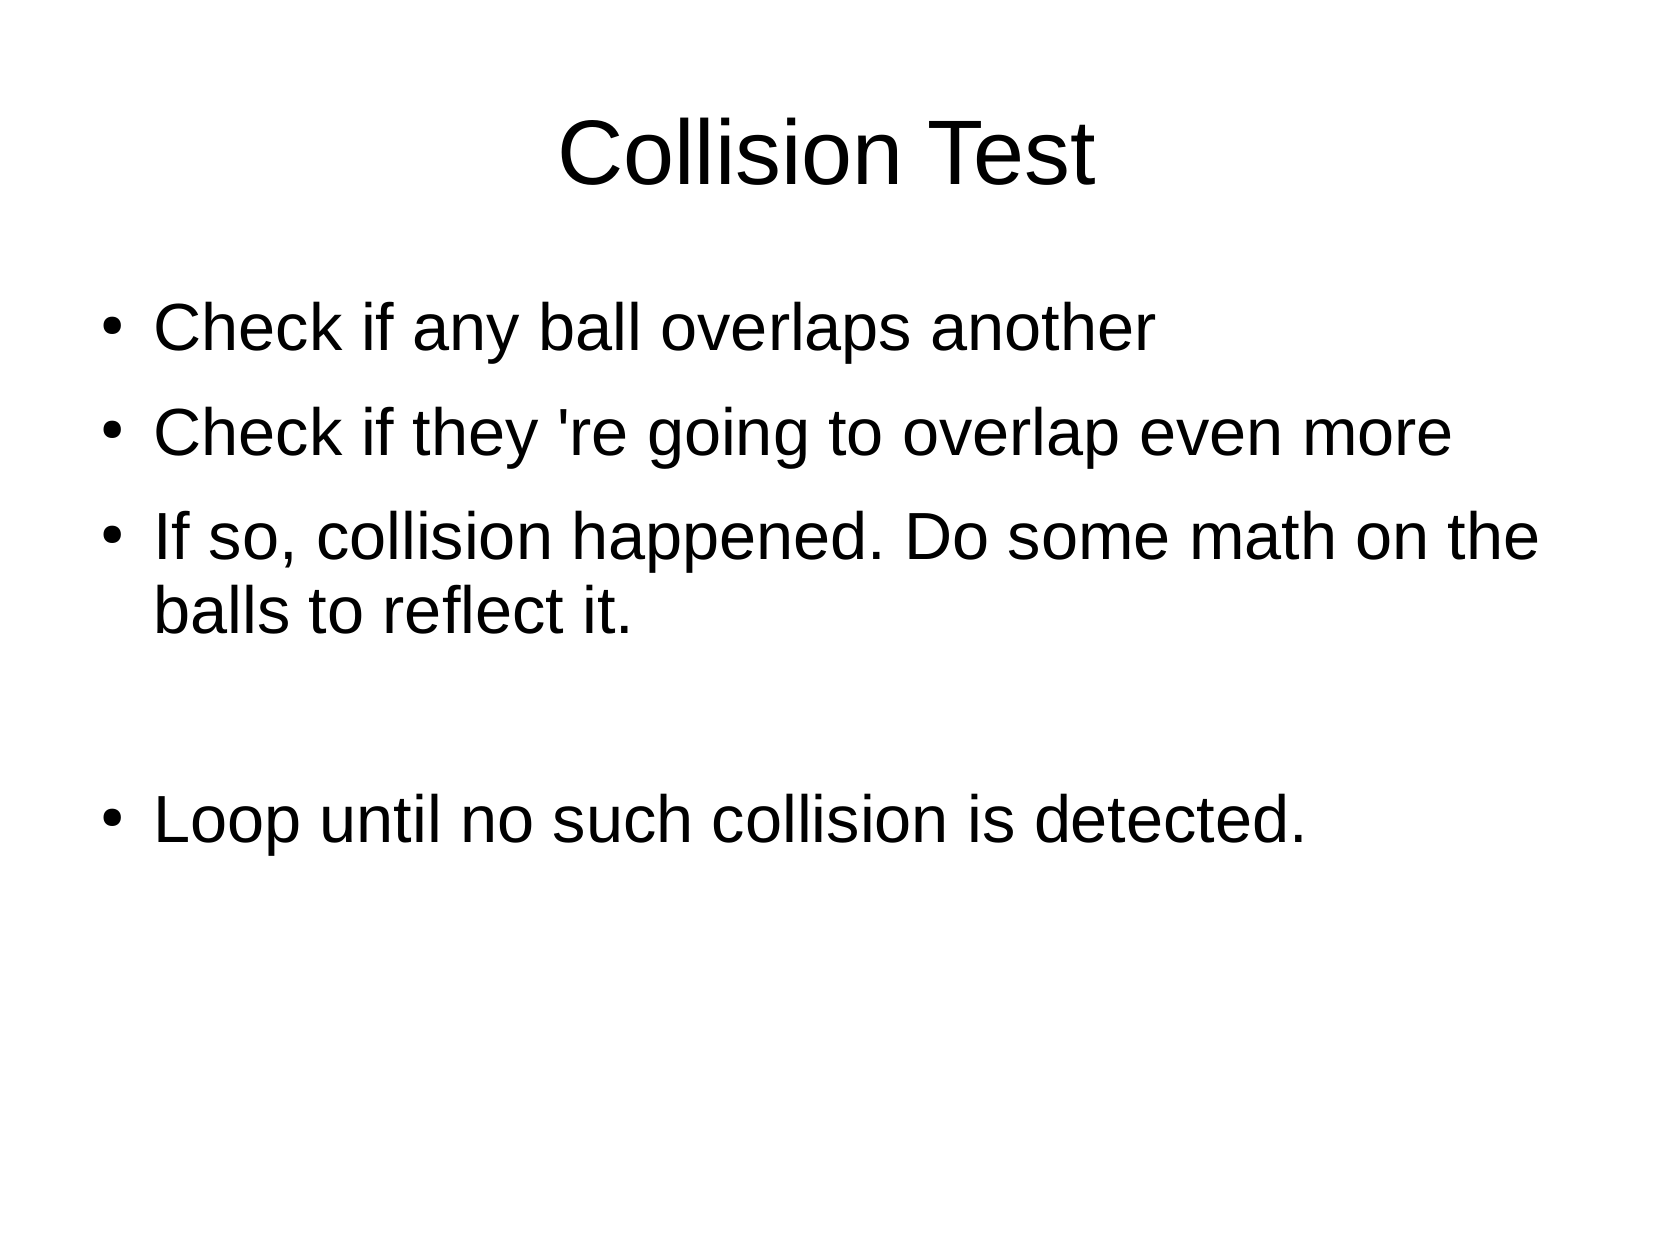

# Collision Test
Check if any ball overlaps another
Check if they 're going to overlap even more
If so, collision happened. Do some math on the balls to reflect it.
Loop until no such collision is detected.